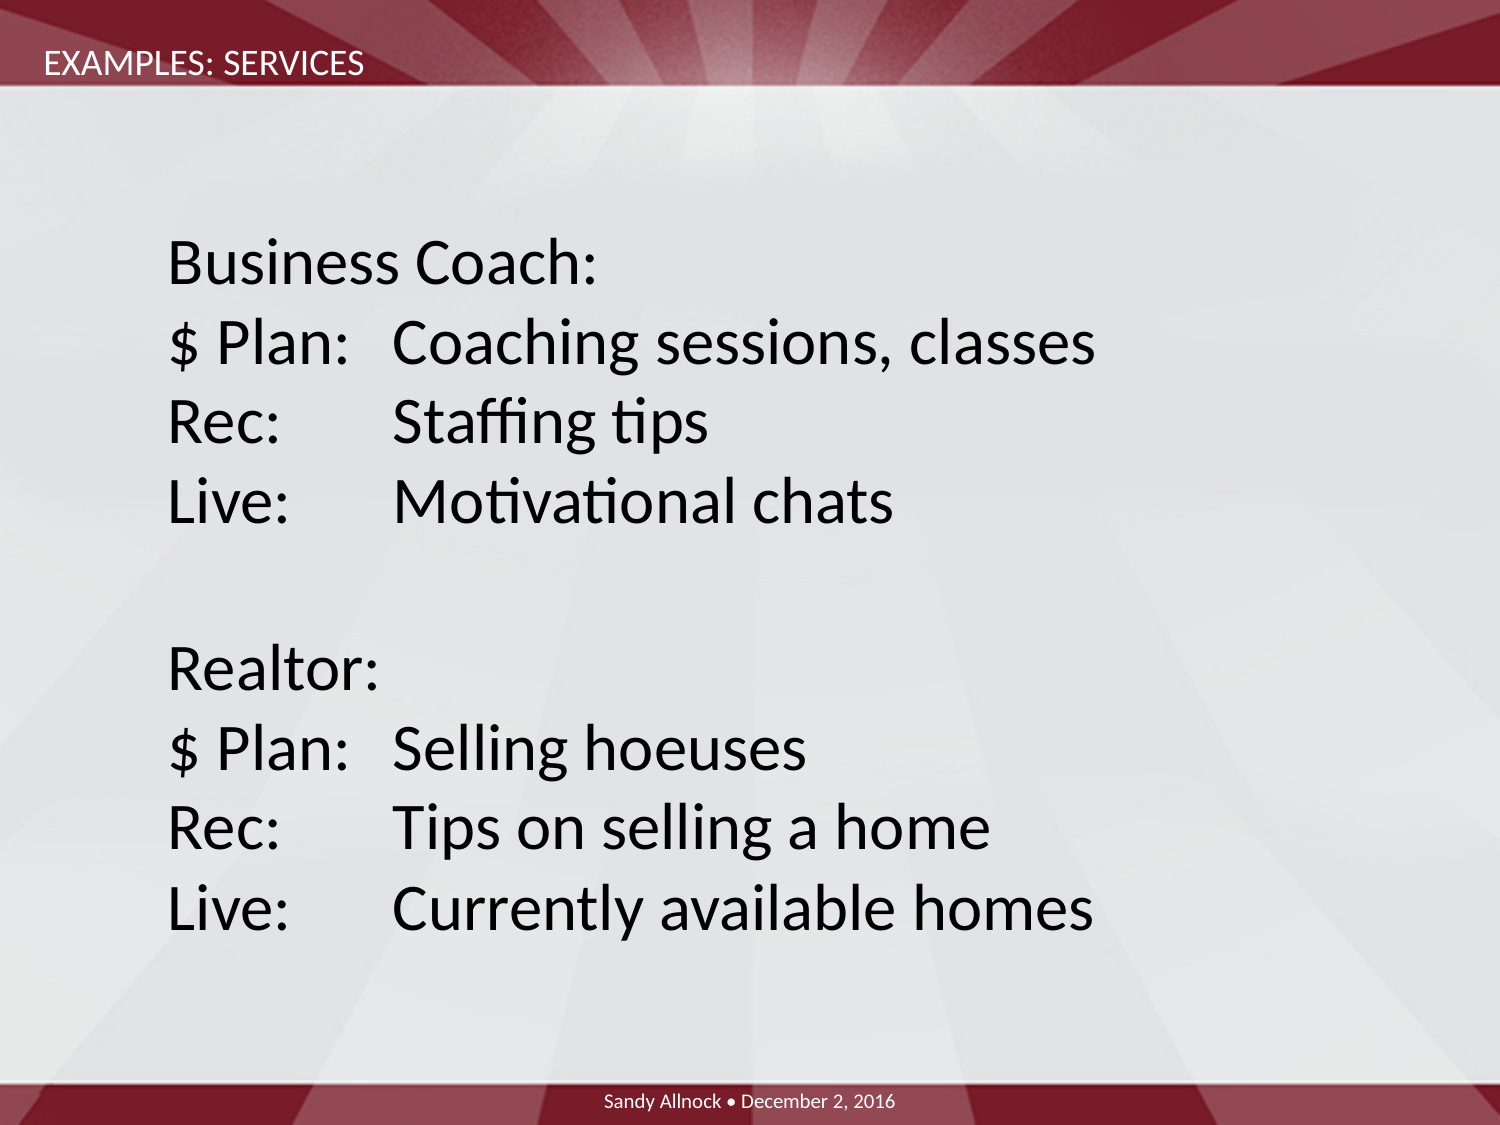

EXAMPLES: SERVICES
Business Coach:
$ Plan:	Coaching sessions, classes
Rec:		Staffing tips
Live:		Motivational chats
Realtor:
$ Plan:	Selling hoeuses
Rec:		Tips on selling a home
Live:		Currently available homes
Sandy Allnock • December 2, 2016